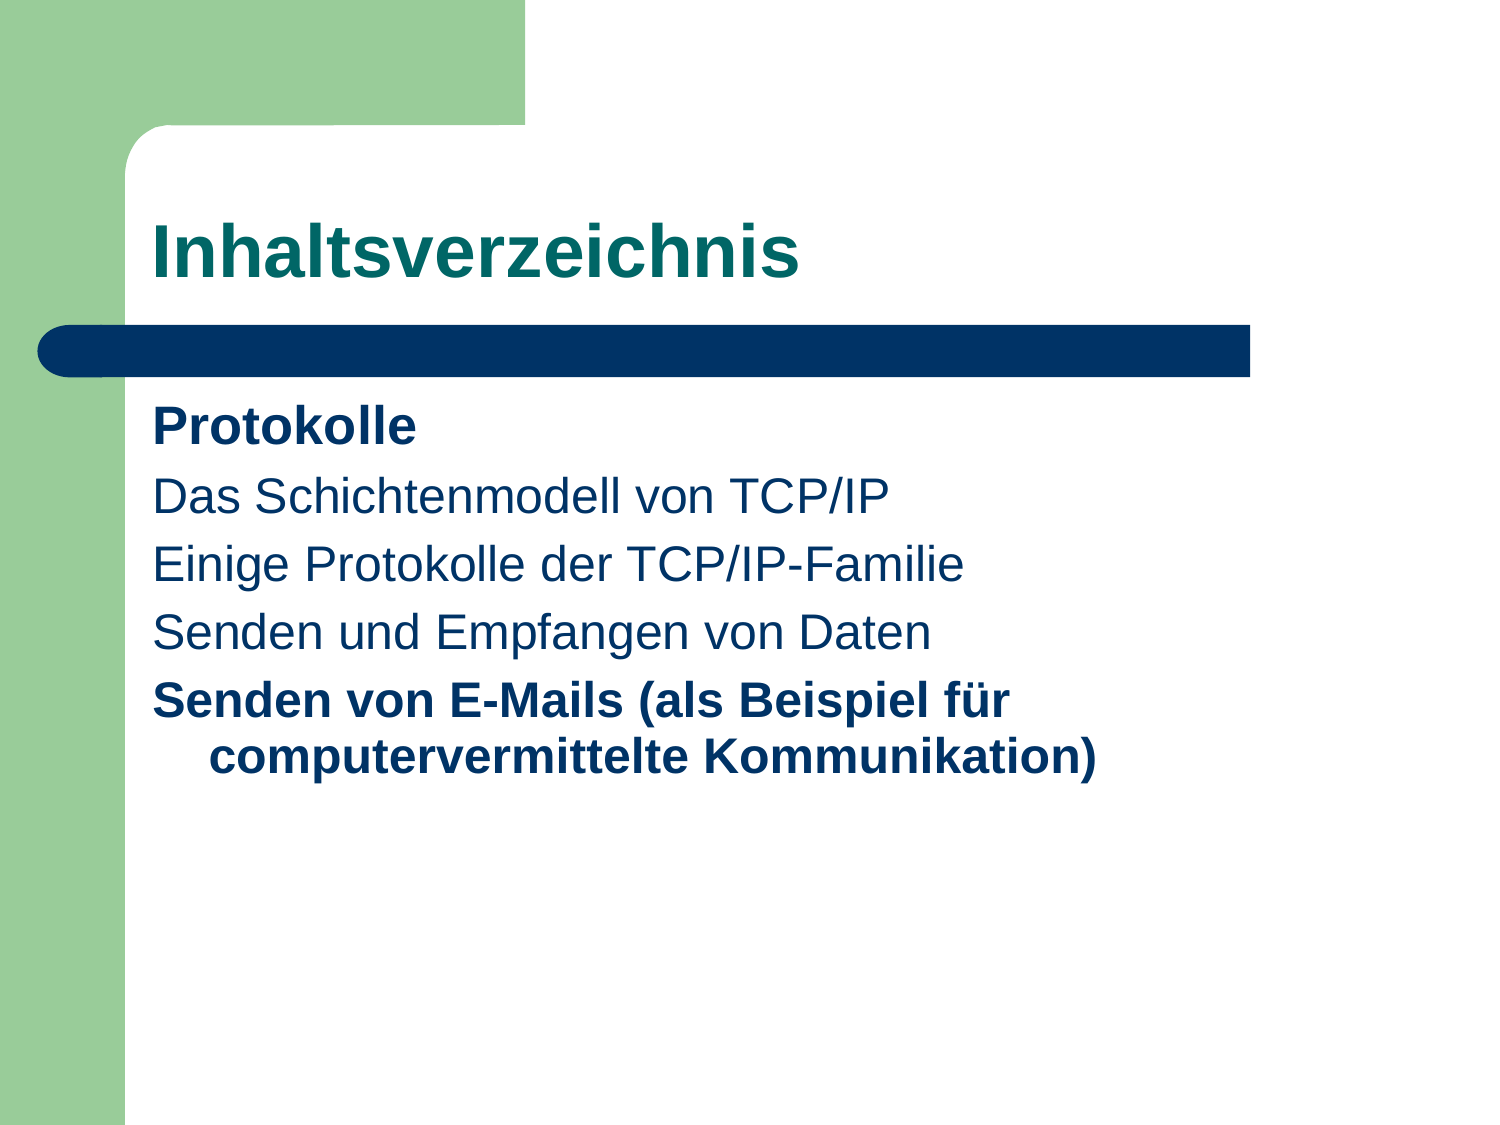

# Inhaltsverzeichnis
Protokolle
Das Schichtenmodell von TCP/IP
Einige Protokolle der TCP/IP-Familie
Senden und Empfangen von Daten
Senden von E-Mails (als Beispiel für computervermittelte Kommunikation)